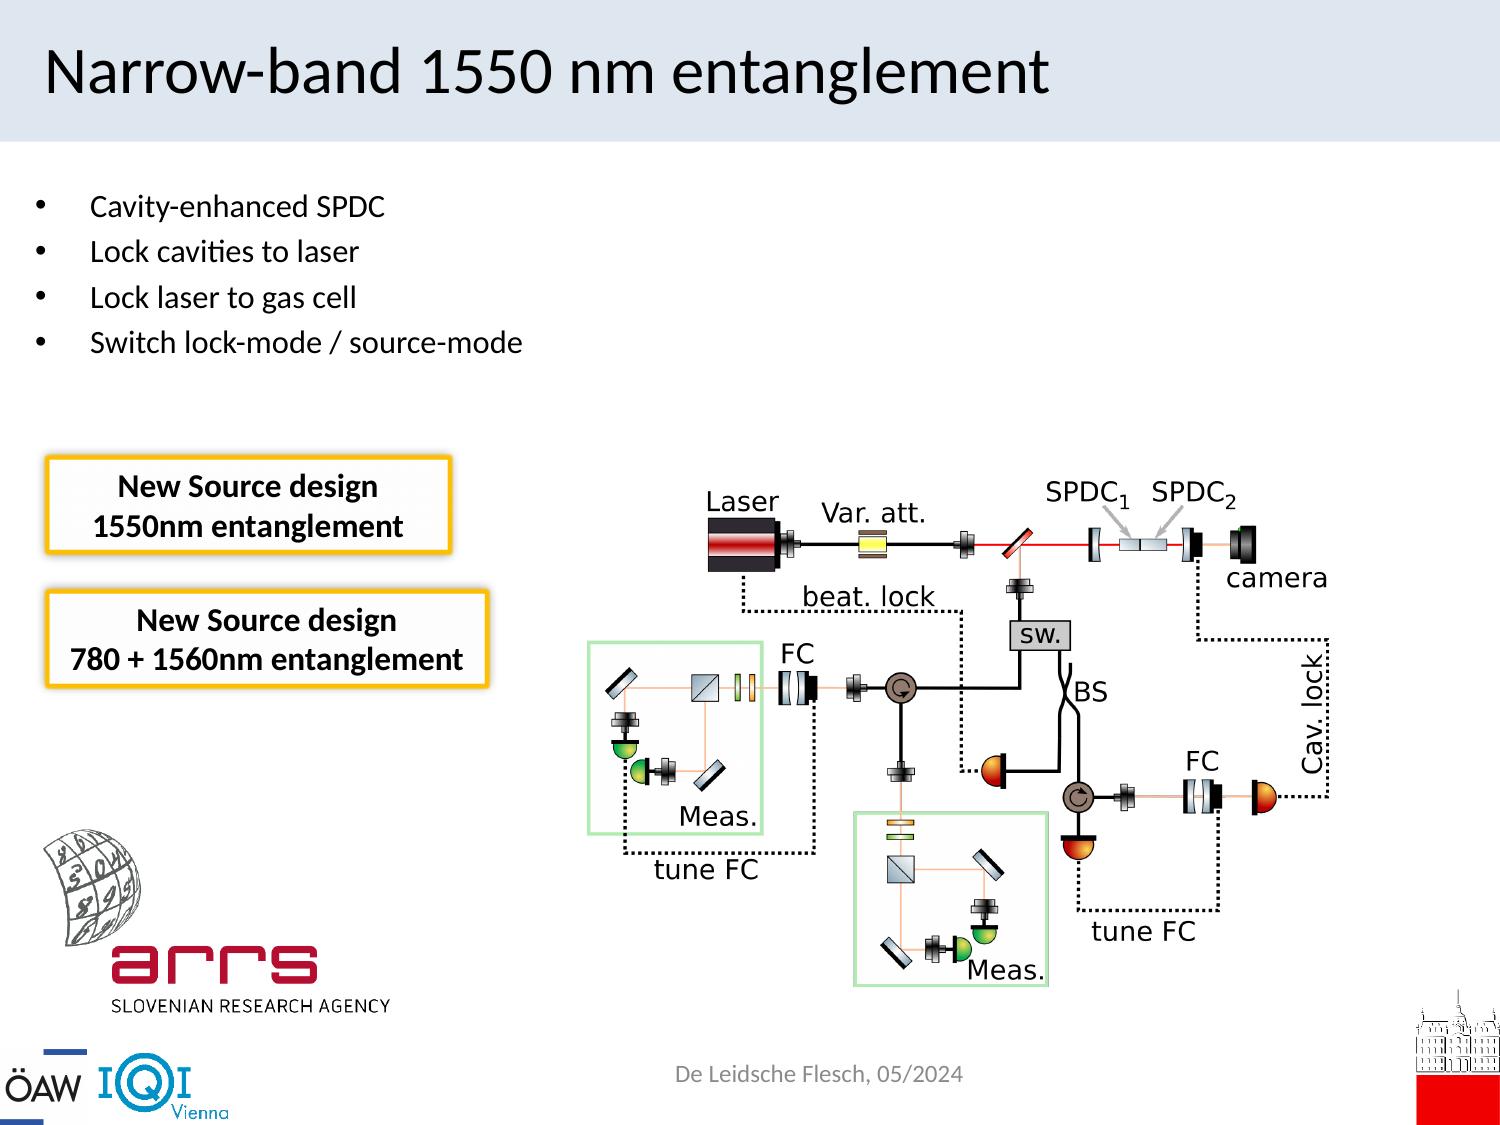

# Narrow-band 1550 nm entanglement
Cavity-enhanced SPDC
Lock cavities to laser
Lock laser to gas cell
Switch lock-mode / source-mode
New Source design
1550nm entanglement
New Source design
780 + 1560nm entanglement
De Leidsche Flesch, 05/2024